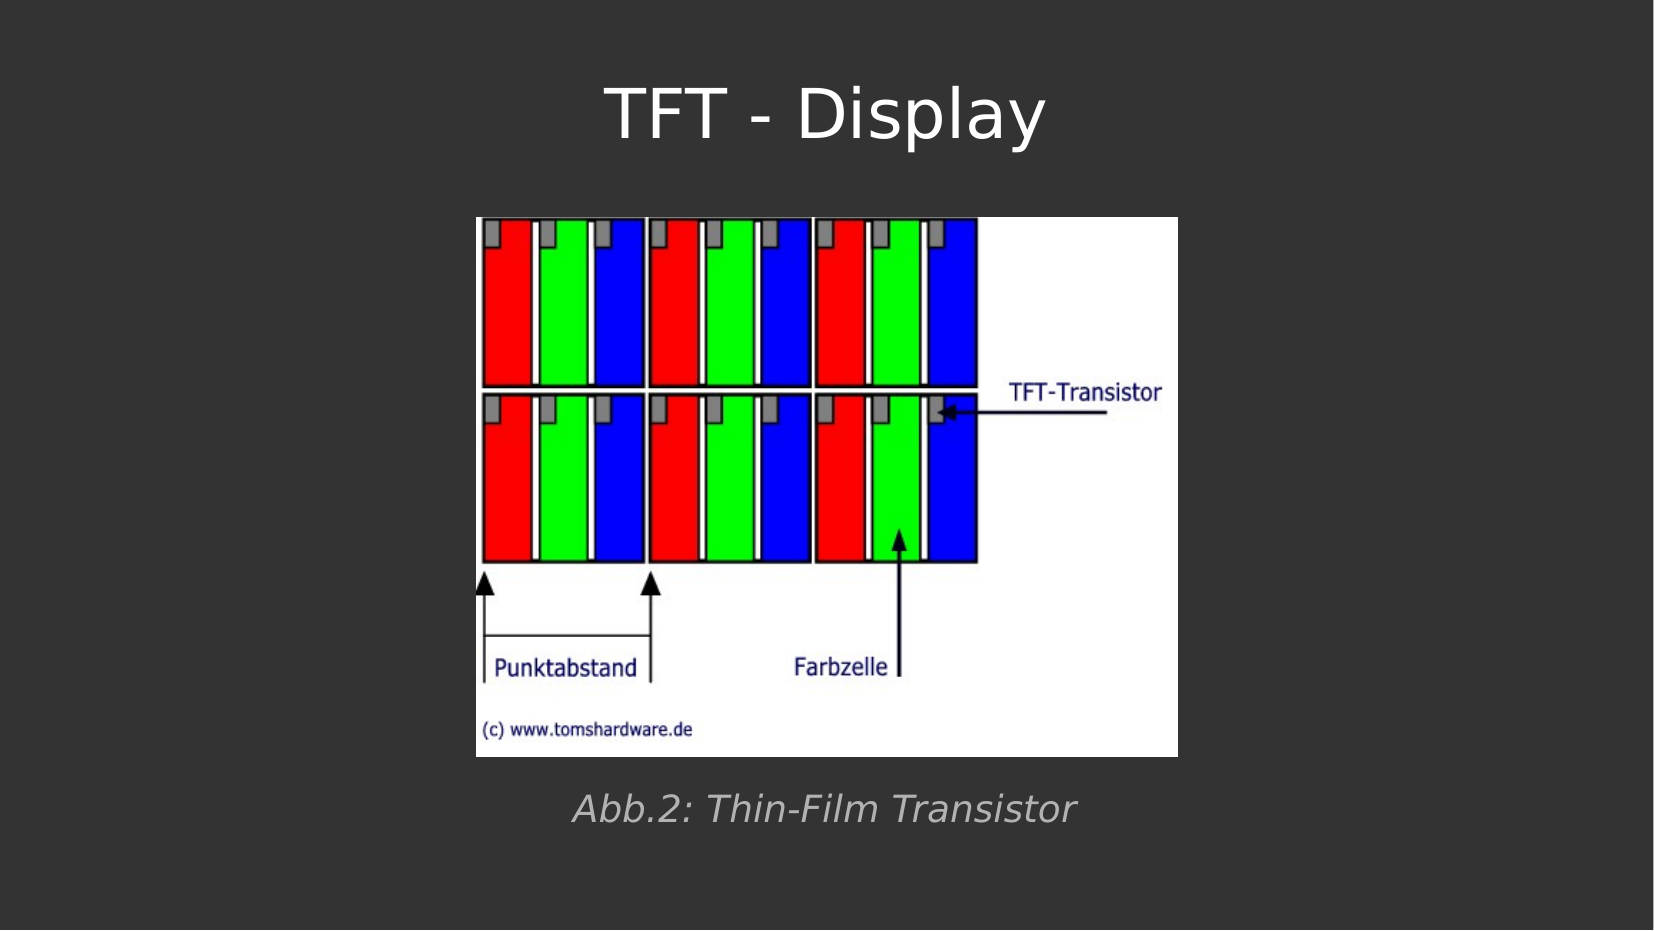

# TFT - Display
Abb.2: Thin-Film Transistor